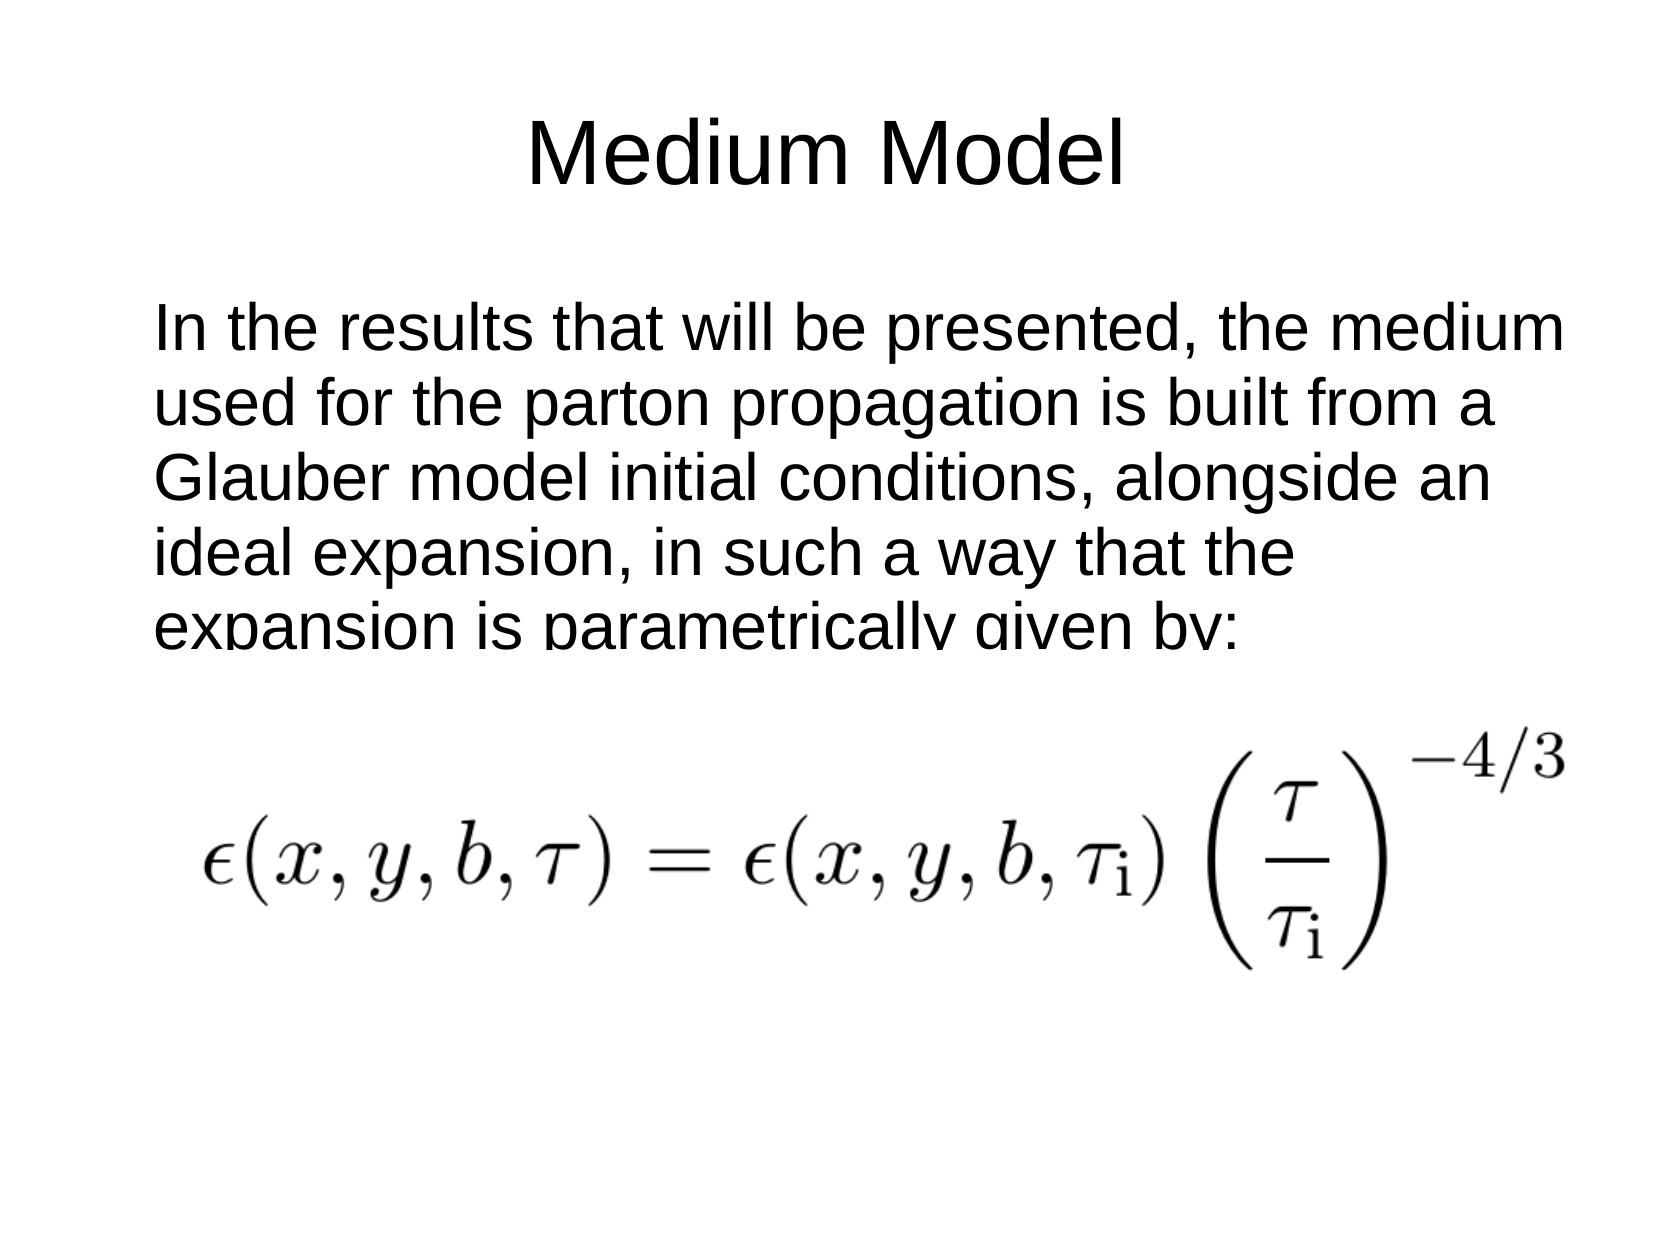

# Medium Model
In the results that will be presented, the medium used for the parton propagation is built from a Glauber model initial conditions, alongside an ideal expansion, in such a way that the expansion is parametrically given by: